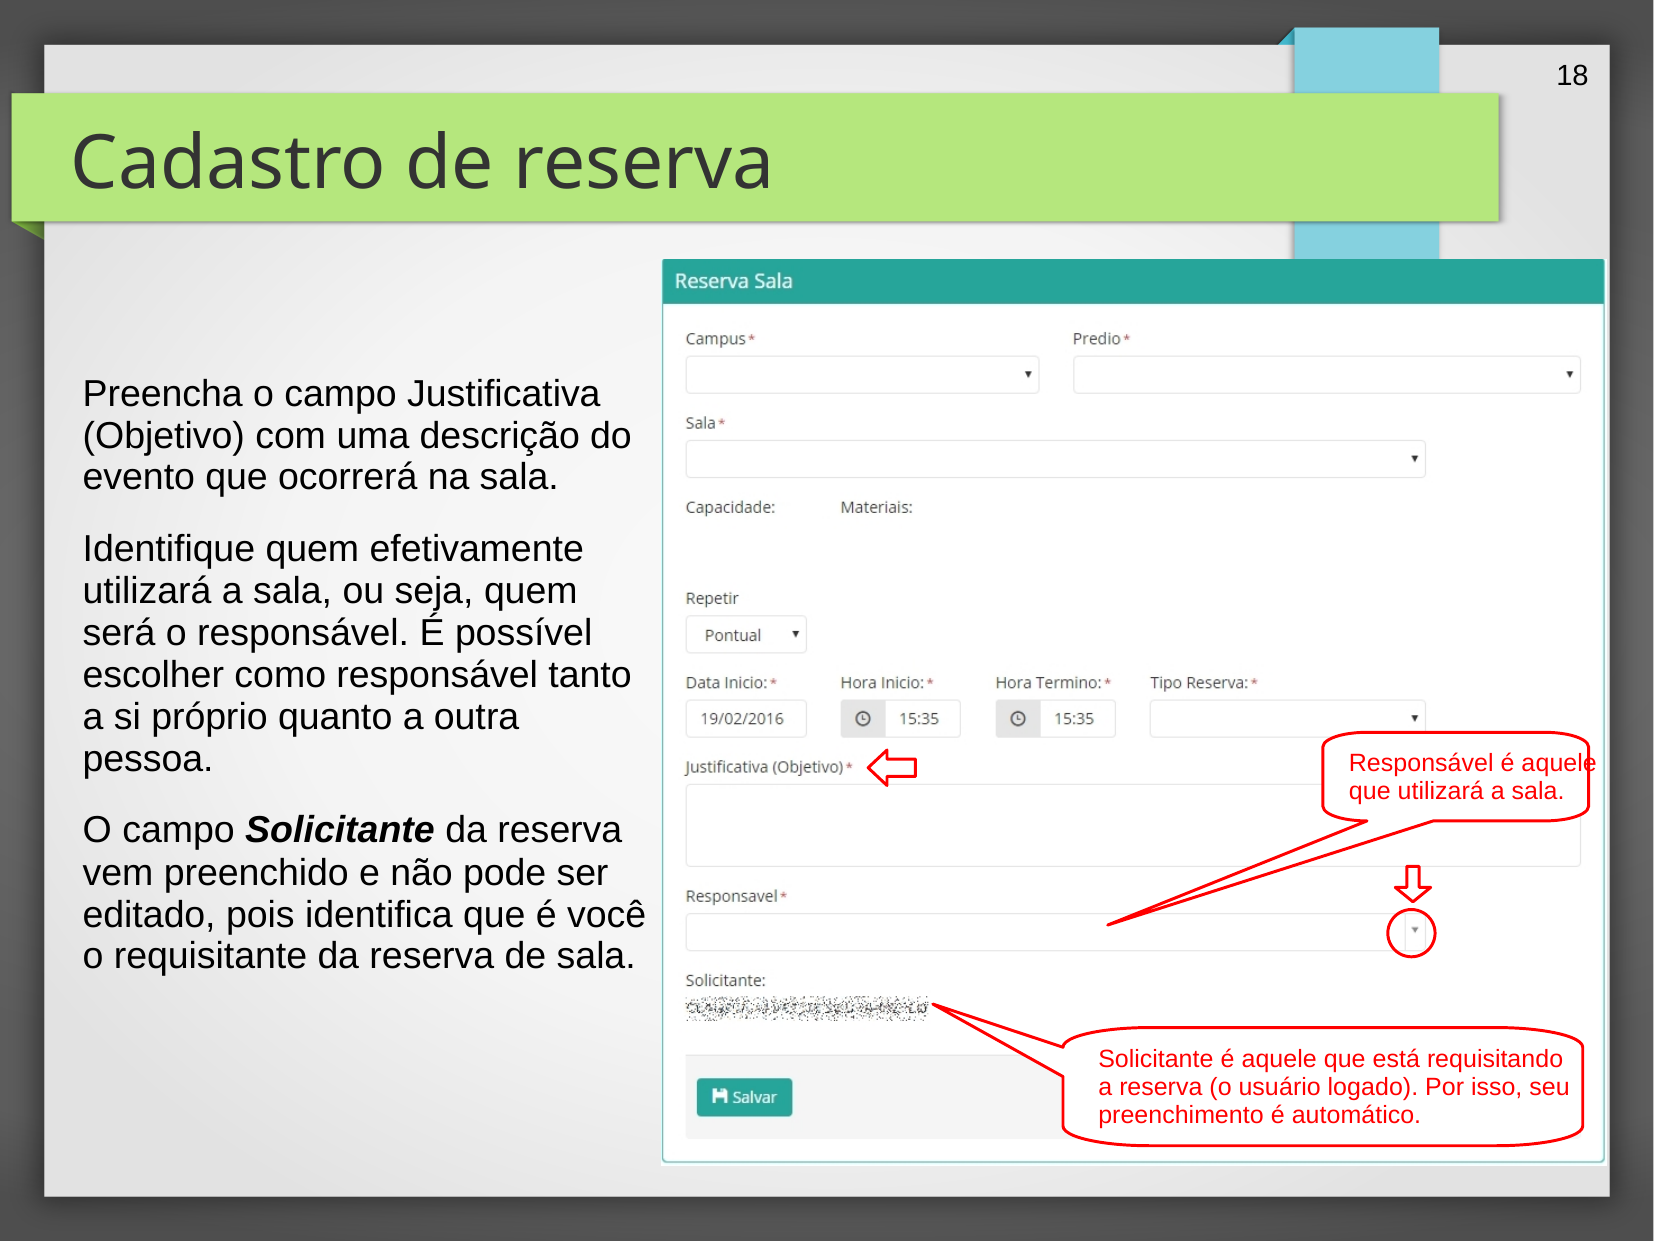

18
# Cadastro de reserva
Preencha o campo Justificativa (Objetivo) com uma descrição do evento que ocorrerá na sala.
Identifique quem efetivamente utilizará a sala, ou seja, quem será o responsável. É possível escolher como responsável tanto a si próprio quanto a outra pessoa.
O campo Solicitante da reserva vem preenchido e não pode ser editado, pois identifica que é você o requisitante da reserva de sala.
Responsável é aquele
que utilizará a sala.
Solicitante é aquele que está requisitando
a reserva (o usuário logado). Por isso, seu
preenchimento é automático.